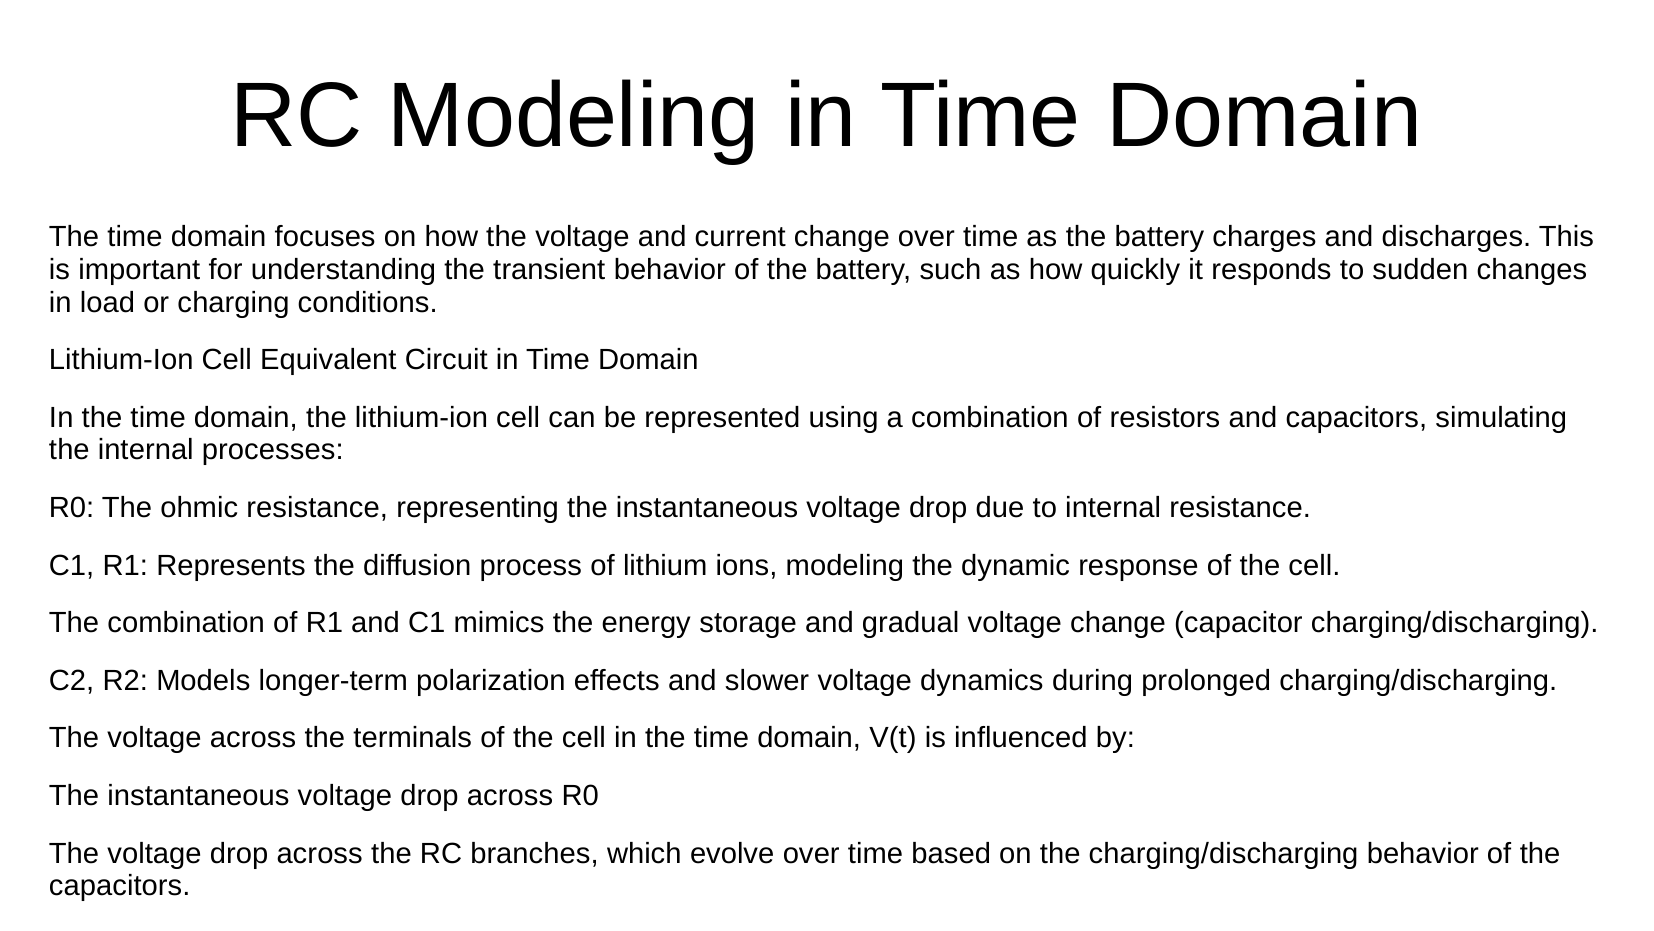

# RC Modeling in Time Domain
The time domain focuses on how the voltage and current change over time as the battery charges and discharges. This is important for understanding the transient behavior of the battery, such as how quickly it responds to sudden changes in load or charging conditions.
Lithium-Ion Cell Equivalent Circuit in Time Domain
In the time domain, the lithium-ion cell can be represented using a combination of resistors and capacitors, simulating the internal processes:
R0: The ohmic resistance, representing the instantaneous voltage drop due to internal resistance.
C1, R1: Represents the diffusion process of lithium ions, modeling the dynamic response of the cell.
The combination of R1 and C1 mimics the energy storage and gradual voltage change (capacitor charging/discharging).
C2, R2: Models longer-term polarization effects and slower voltage dynamics during prolonged charging/discharging.
The voltage across the terminals of the cell in the time domain, V(t) is influenced by:
The instantaneous voltage drop across R0
The voltage drop across the RC branches, which evolve over time based on the charging/discharging behavior of the capacitors.